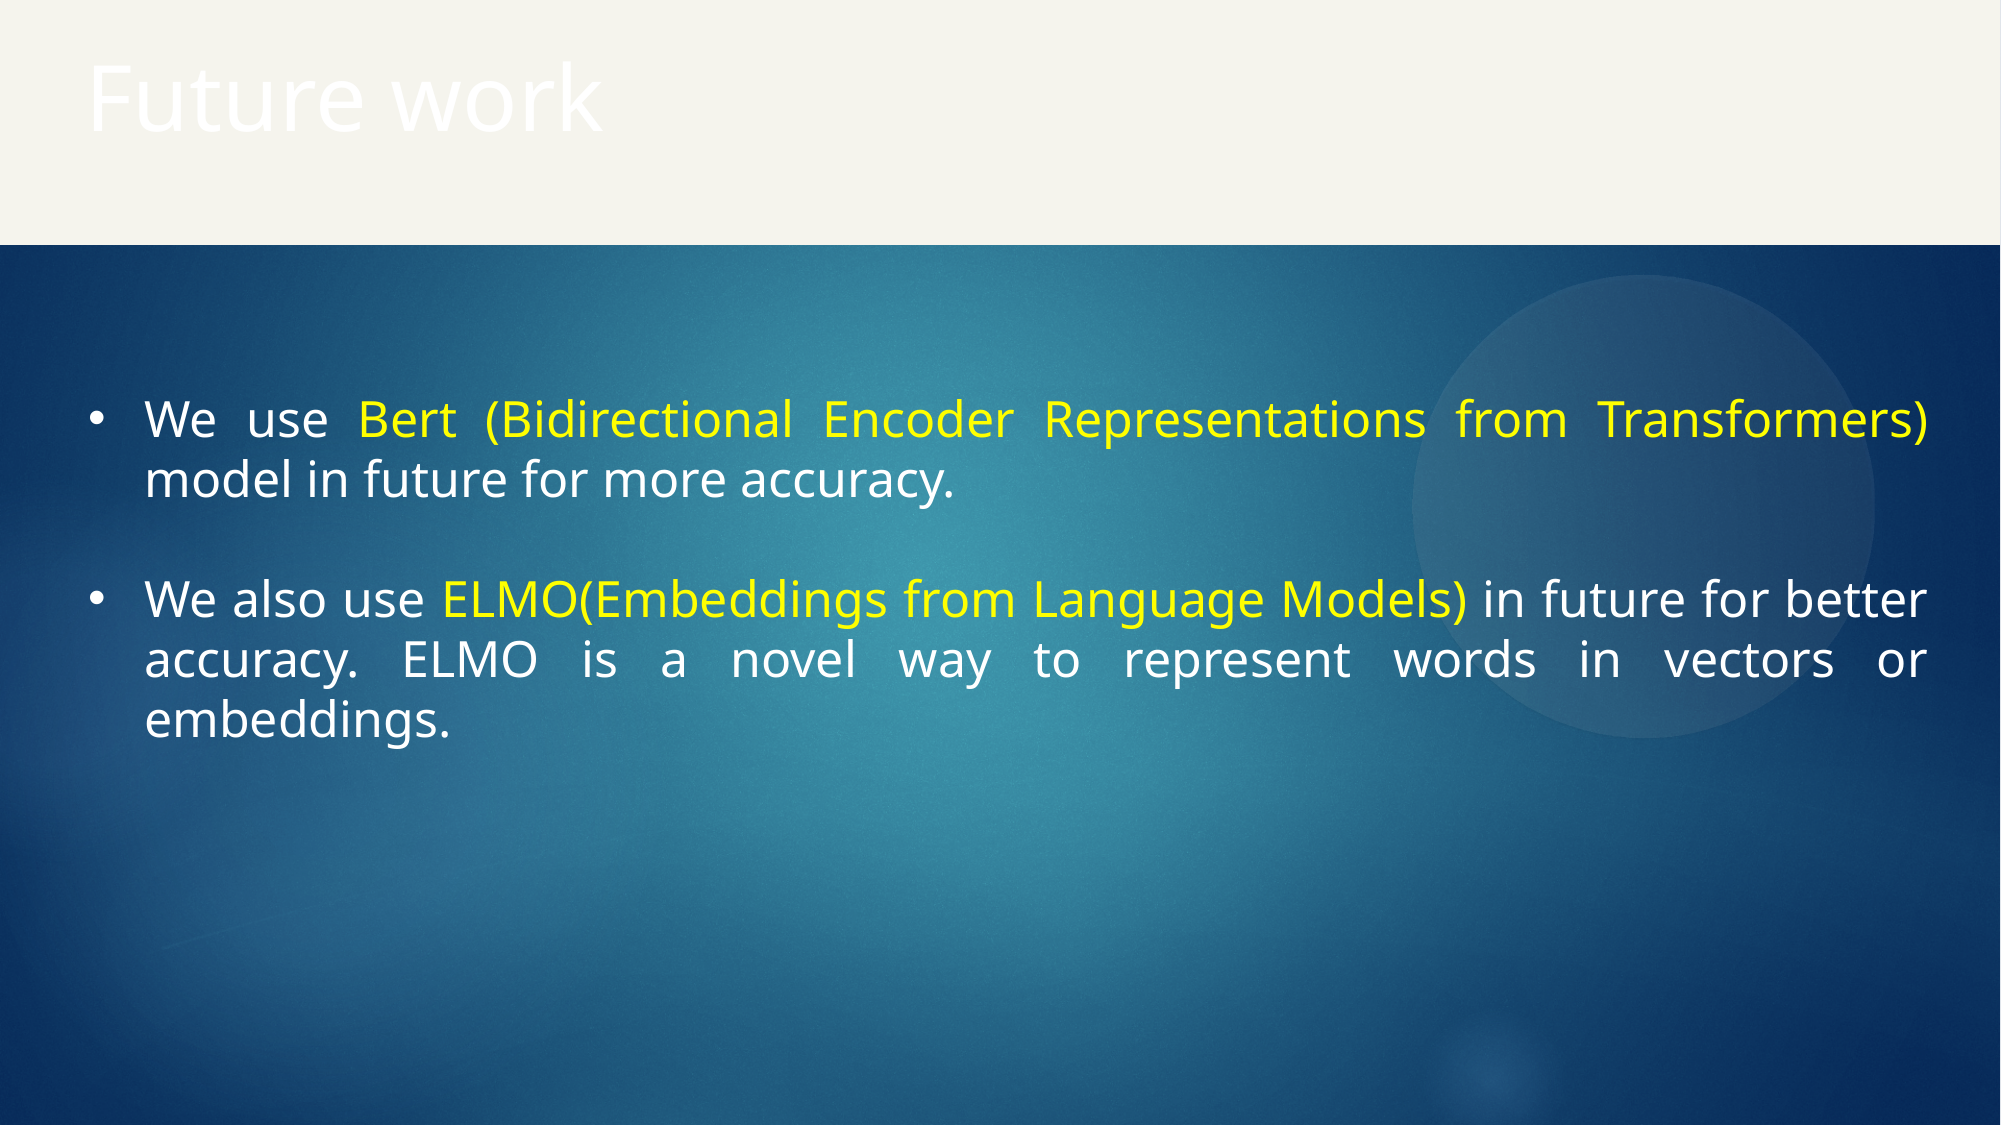

Future work
We use Bert (Bidirectional Encoder Representations from Transformers) model in future for more accuracy.
We also use ELMO(Embeddings from Language Models) in future for better accuracy. ELMO is a novel way to represent words in vectors or embeddings.